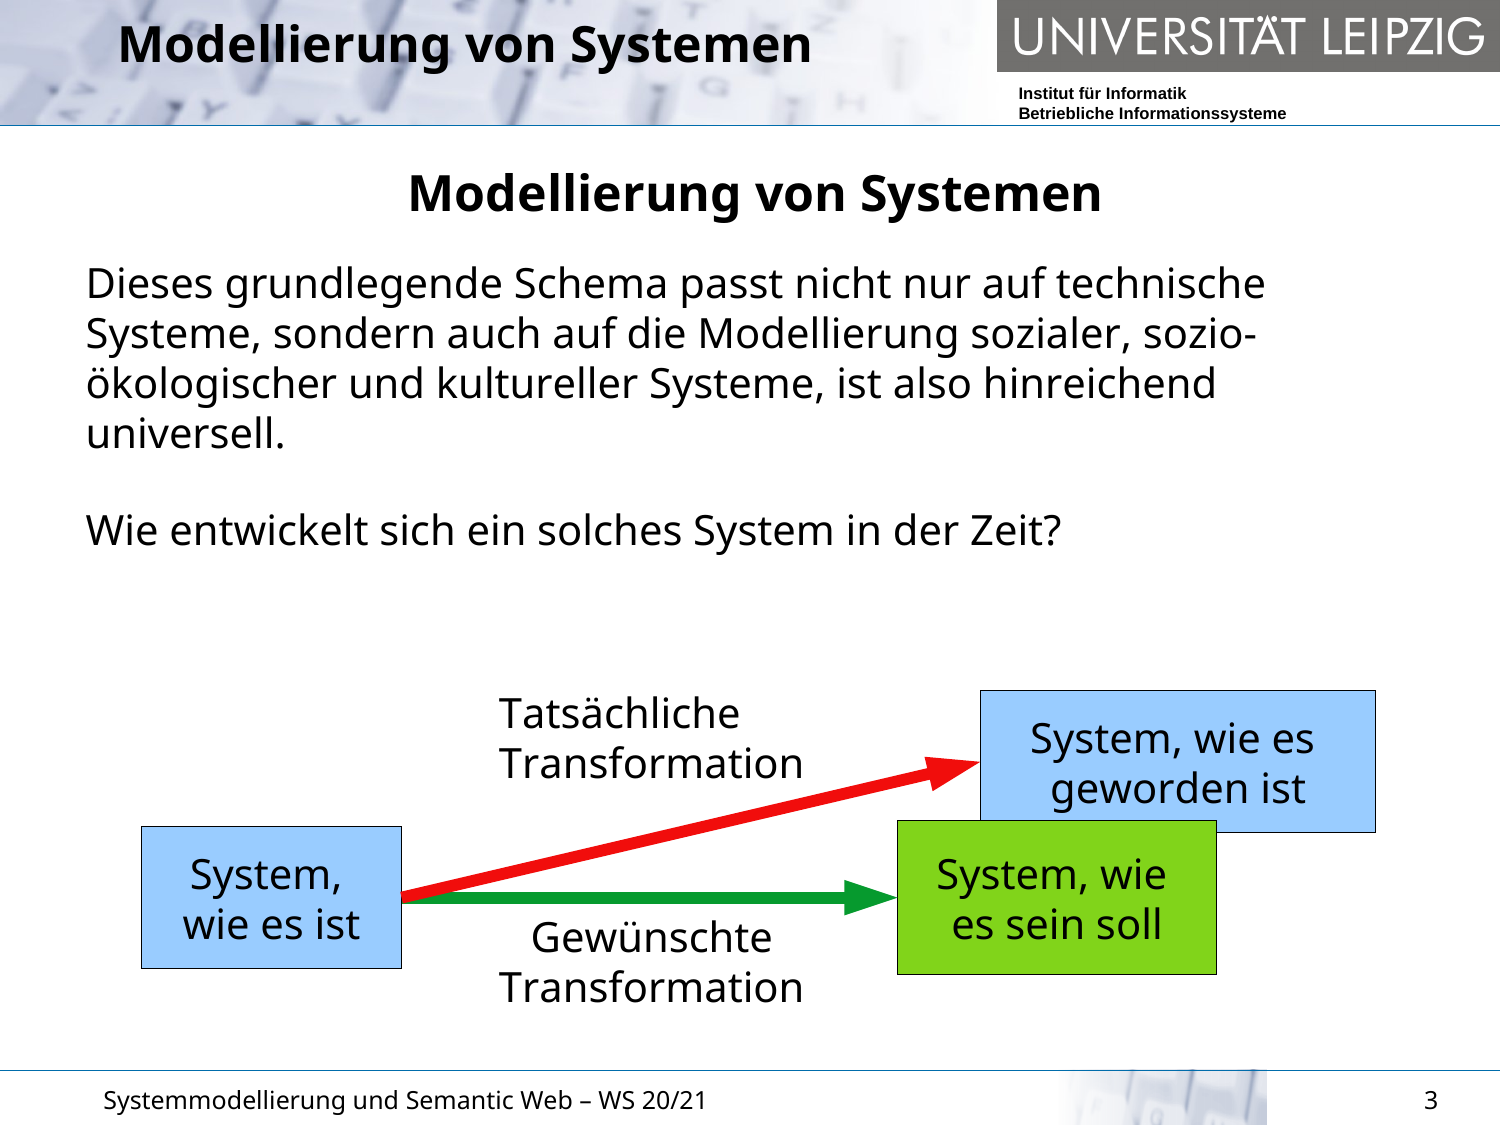

Modellierung von Systemen
Modellierung von Systemen
Dieses grundlegende Schema passt nicht nur auf technische Systeme, sondern auch auf die Modellierung sozialer, sozio-ökologischer und kultureller Systeme, ist also hinreichend universell.
Wie entwickelt sich ein solches System in der Zeit?
Tatsächliche
Transformation
System, wie es
geworden ist
System, wie
es sein soll
System,
wie es ist
Gewünschte
Transformation
Systemmodellierung und Semantic Web – WS 20/21
3